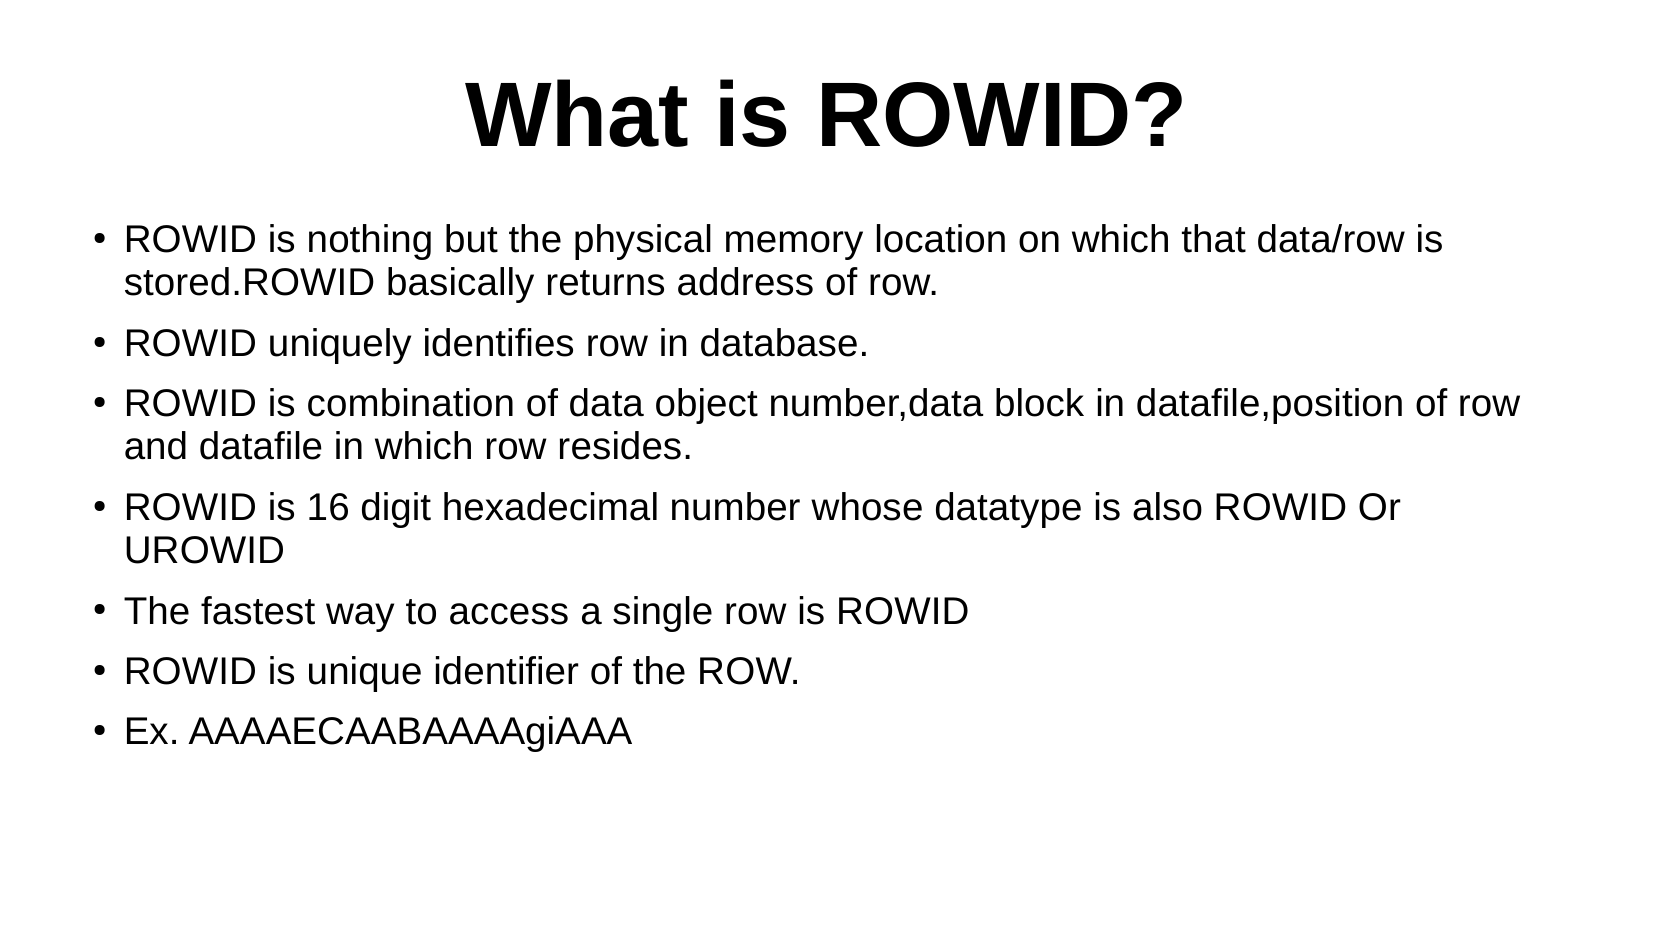

# What is ROWID?
ROWID is nothing but the physical memory location on which that data/row is stored.ROWID basically returns address of row.
ROWID uniquely identifies row in database.
ROWID is combination of data object number,data block in datafile,position of row and datafile in which row resides.
ROWID is 16 digit hexadecimal number whose datatype is also ROWID Or UROWID
The fastest way to access a single row is ROWID
ROWID is unique identifier of the ROW.
Ex. AAAAECAABAAAAgiAAA